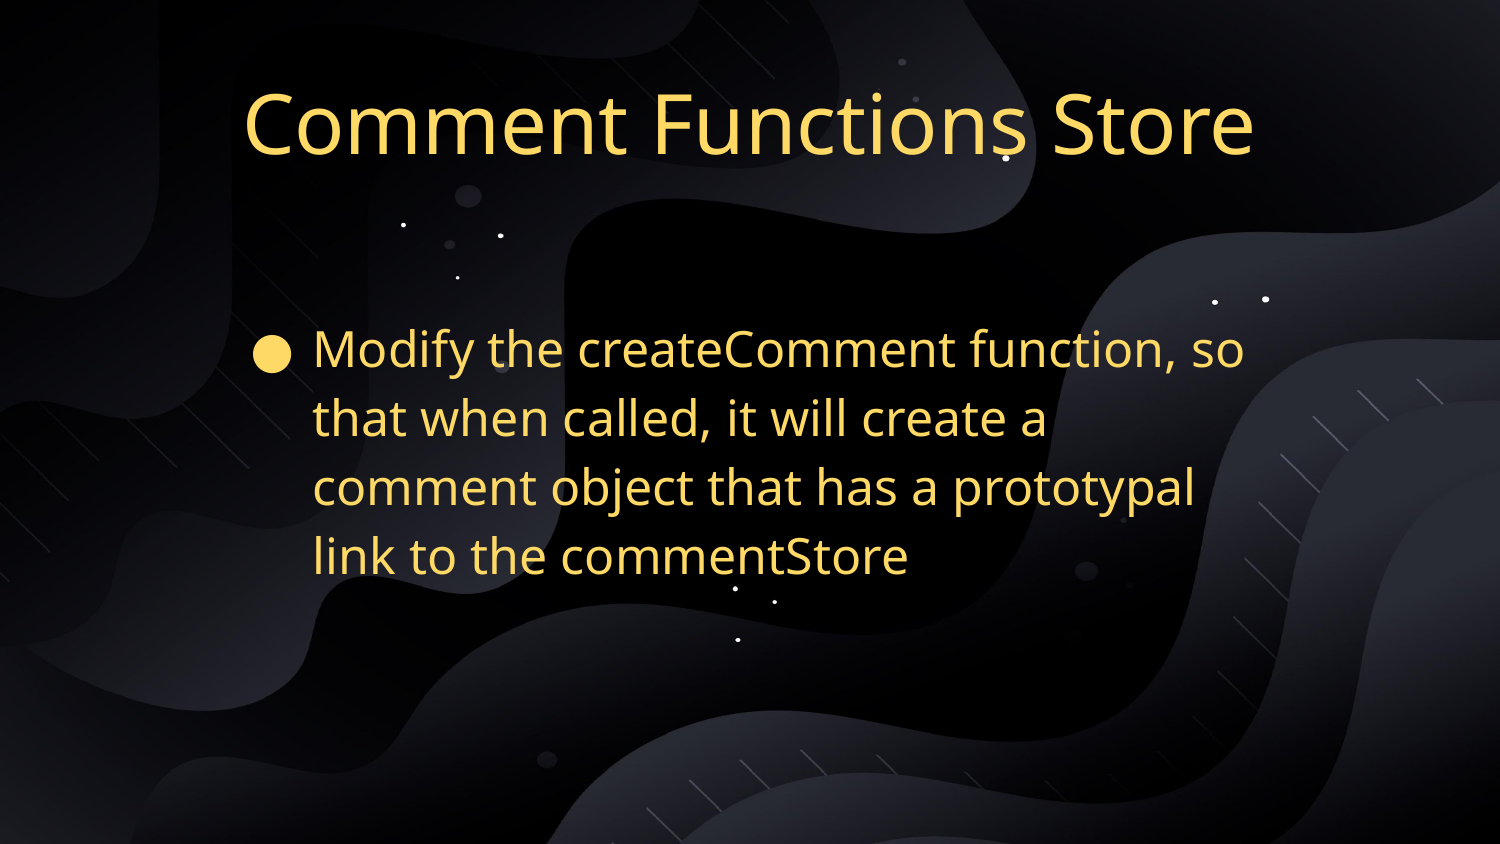

# Comment Functions Store
Modify the createComment function, so that when called, it will create a comment object that has a prototypal link to the commentStore